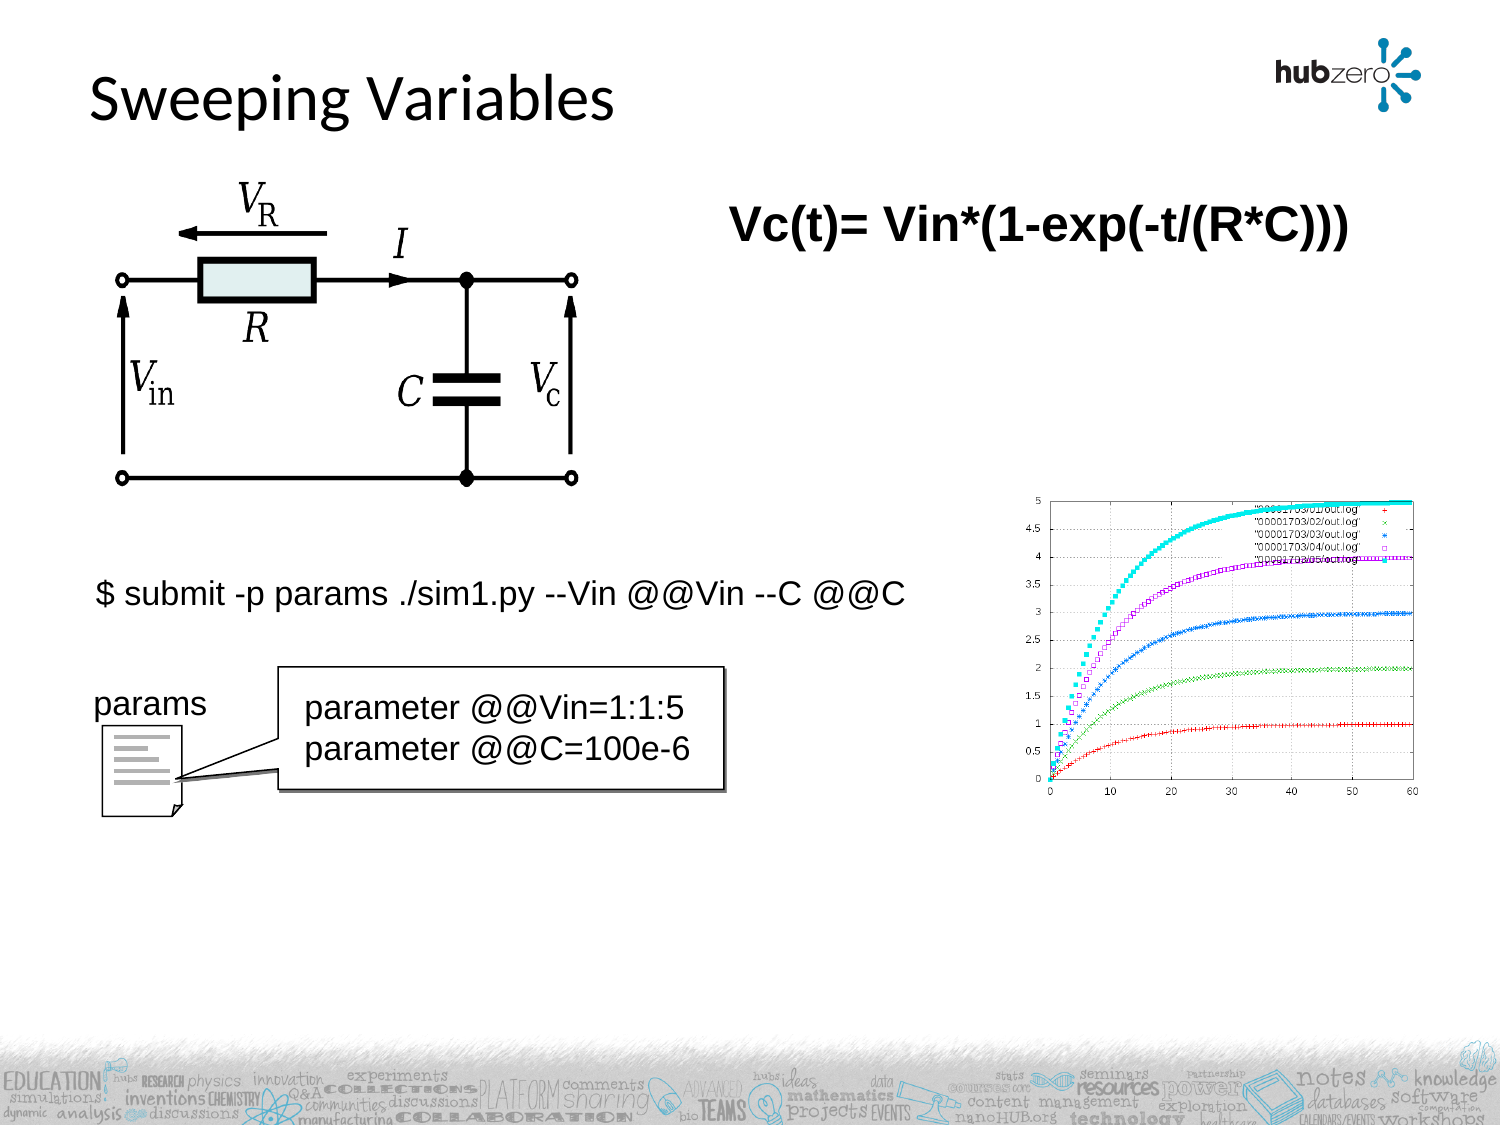

# Sweeping Variables
Vc(t)= Vin*(1-exp(-t/(R*C)))
$ submit -p params ./sim1.py --Vin @@Vin --C @@C
params
parameter @@Vin=1:1:5
parameter @@C=100e-6